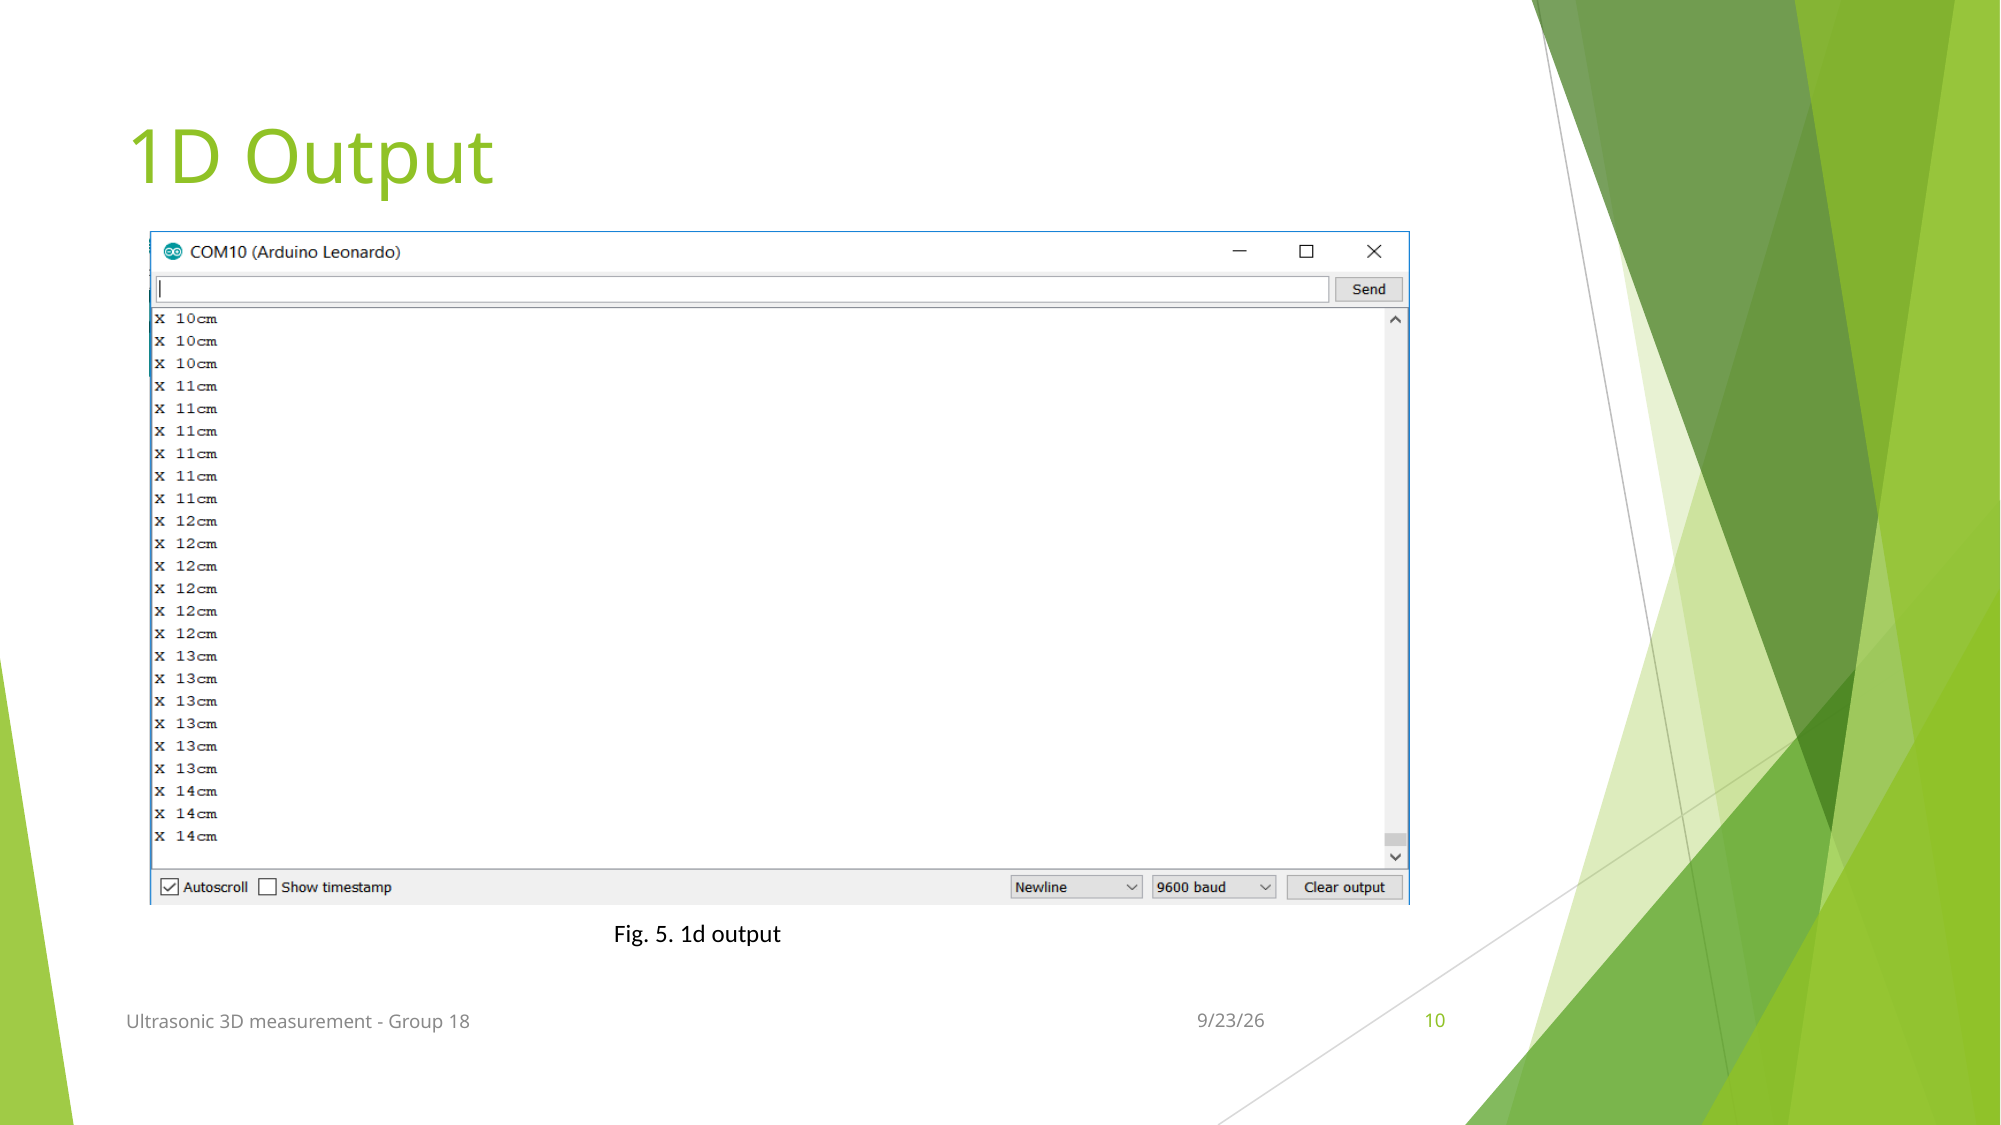

#
1D Output
Fig. 5. 1d output
Ultrasonic 3D measurement - Group 18